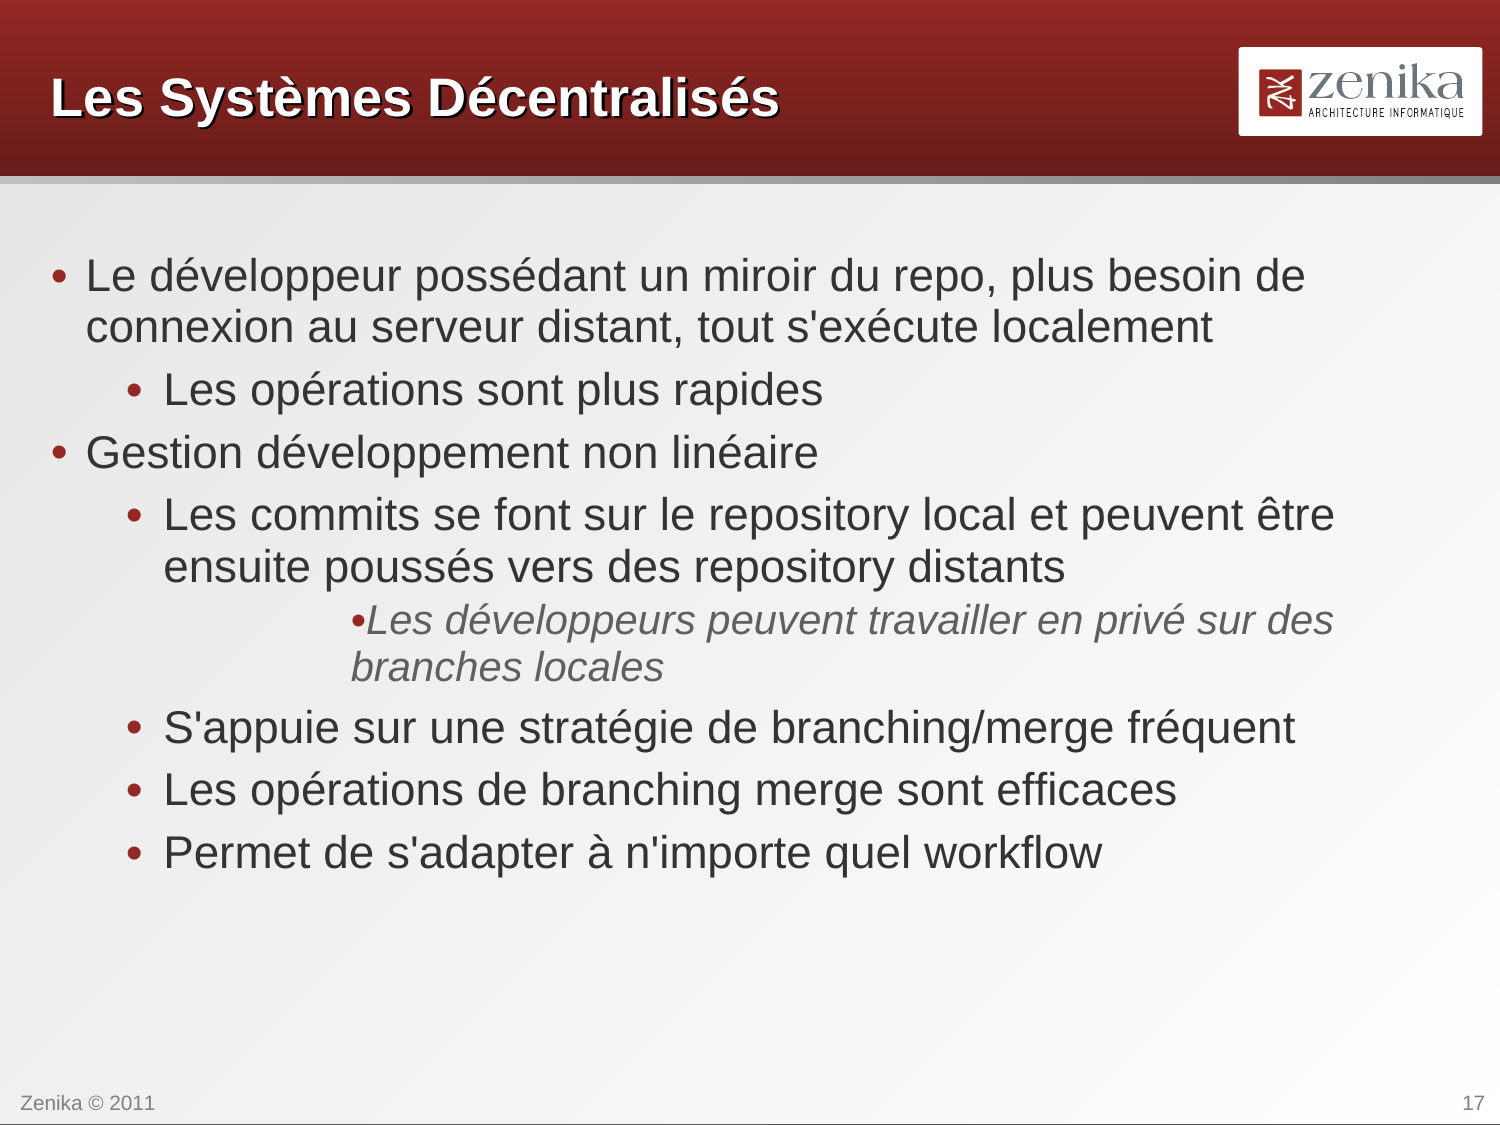

# Les Systèmes Décentralisés
Le développeur possédant un miroir du repo, plus besoin de connexion au serveur distant, tout s'exécute localement
Les opérations sont plus rapides
Gestion développement non linéaire
Les commits se font sur le repository local et peuvent être ensuite poussés vers des repository distants
Les développeurs peuvent travailler en privé sur des branches locales
S'appuie sur une stratégie de branching/merge fréquent
Les opérations de branching merge sont efficaces
Permet de s'adapter à n'importe quel workflow